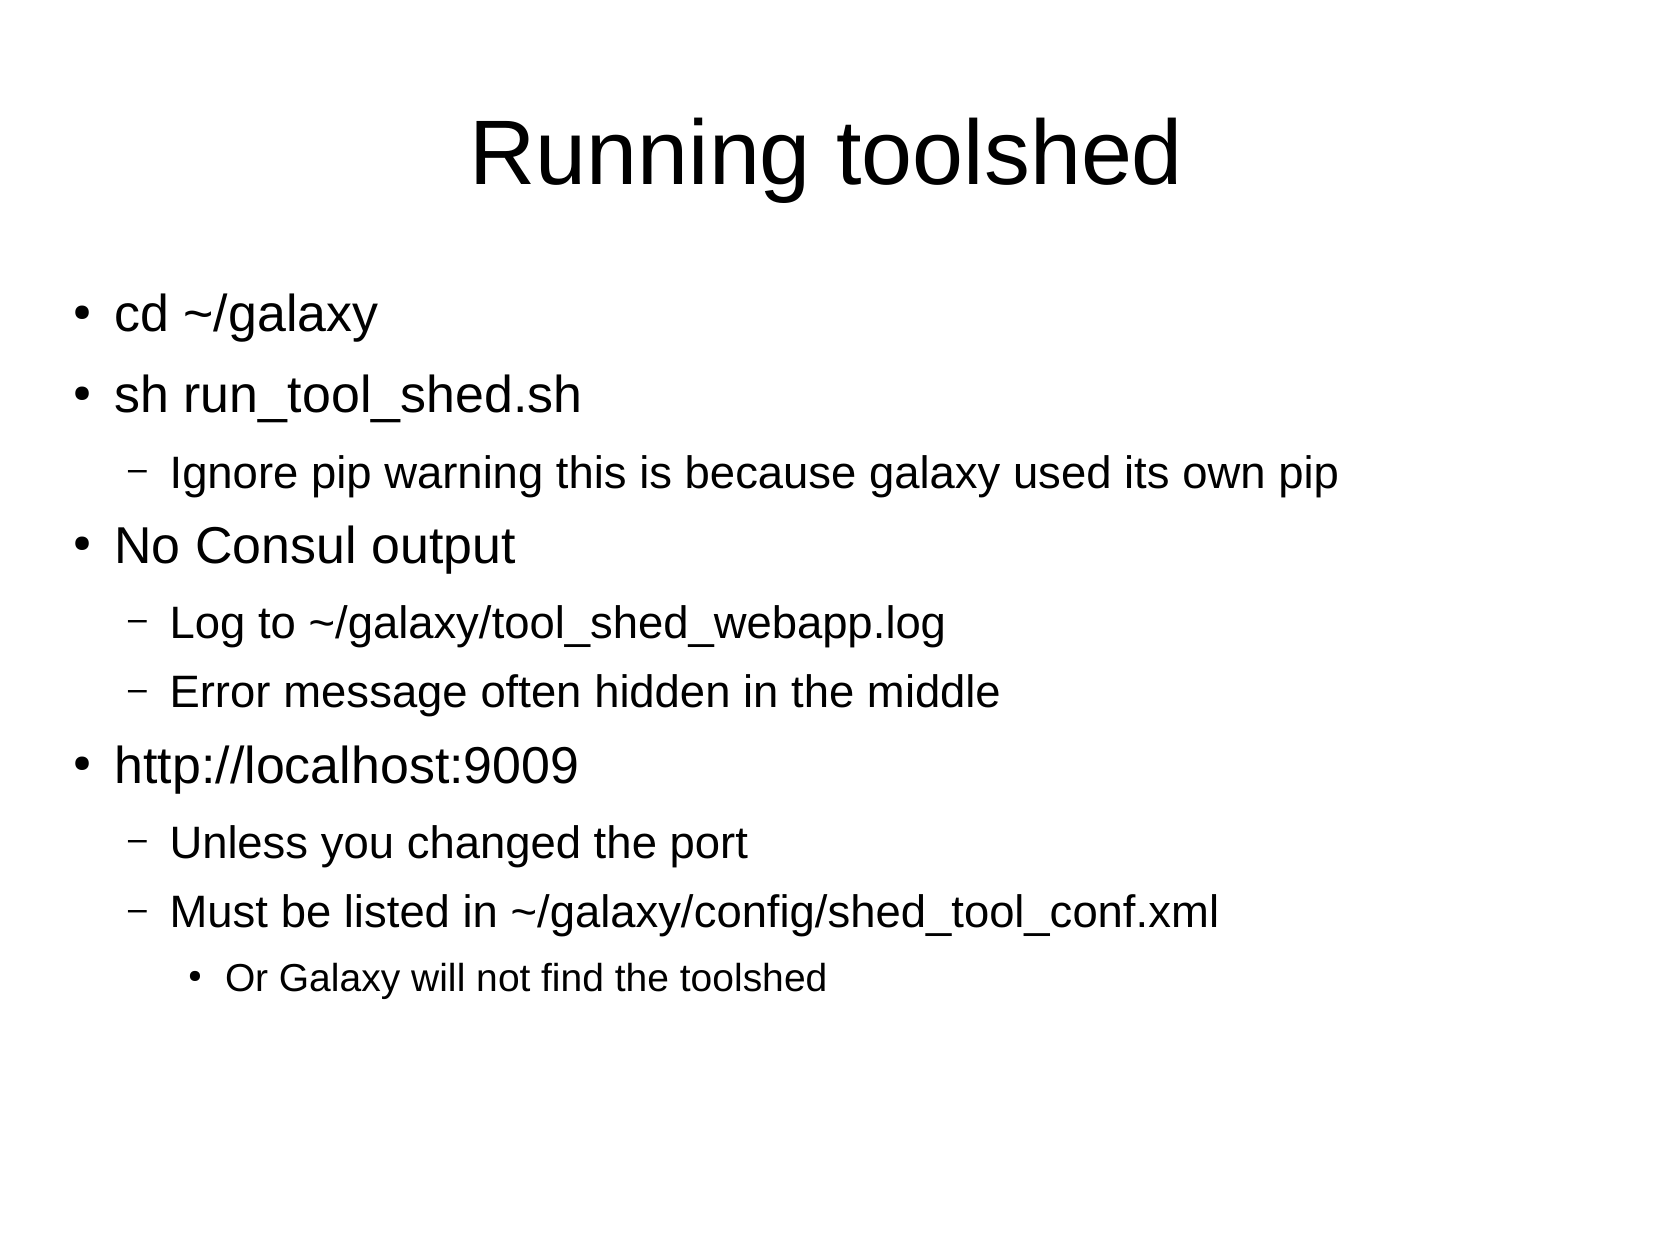

# Running toolshed
cd ~/galaxy
sh run_tool_shed.sh
Ignore pip warning this is because galaxy used its own pip
No Consul output
Log to ~/galaxy/tool_shed_webapp.log
Error message often hidden in the middle
http://localhost:9009
Unless you changed the port
Must be listed in ~/galaxy/config/shed_tool_conf.xml
Or Galaxy will not find the toolshed